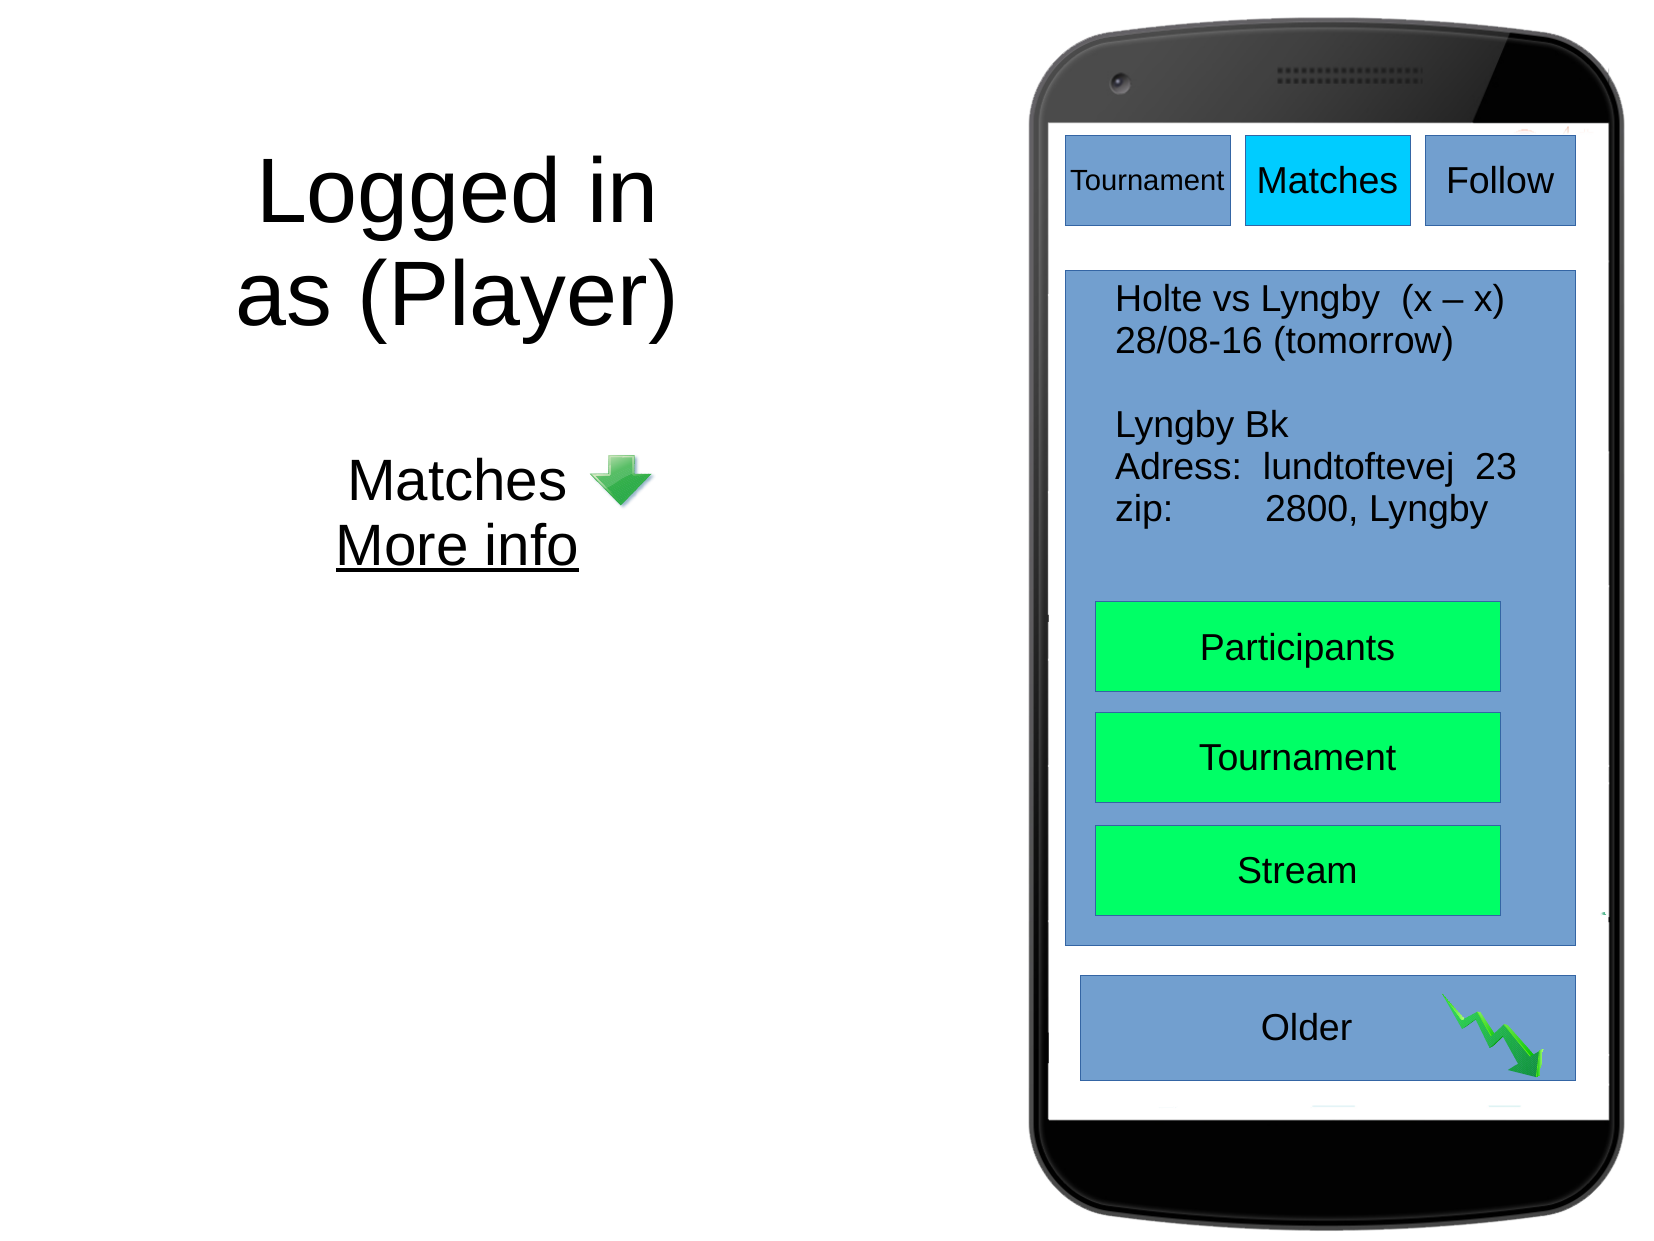

Tournament
Matches
Follow
# Logged in as (Player) Matches More info
Holte vs Lyngby (x – x)
28/08-16 (tomorrow)
Lyngby Bk
Adress: lundtoftevej 23
zip: 		2800, Lyngby
Participants
Tournament
Stream
Older